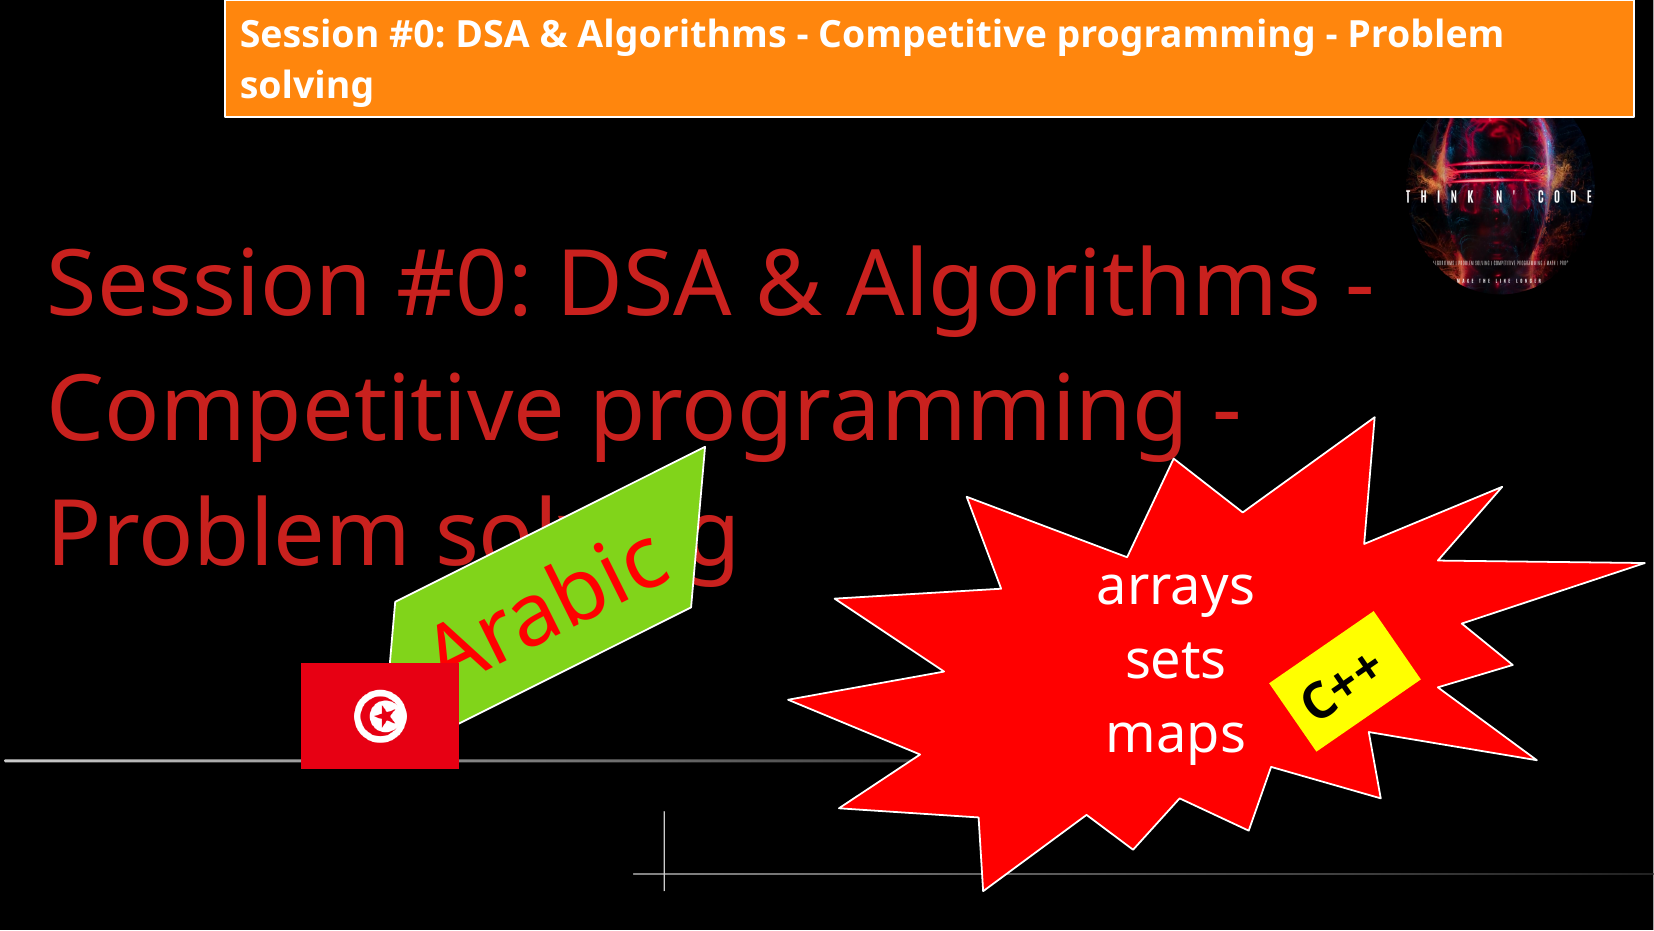

Session #0: DSA & Algorithms - Competitive programming - Problem solving
# Session #0: DSA & Algorithms - Competitive programming - Problem solving
arrays
sets
maps
Arabic
C++